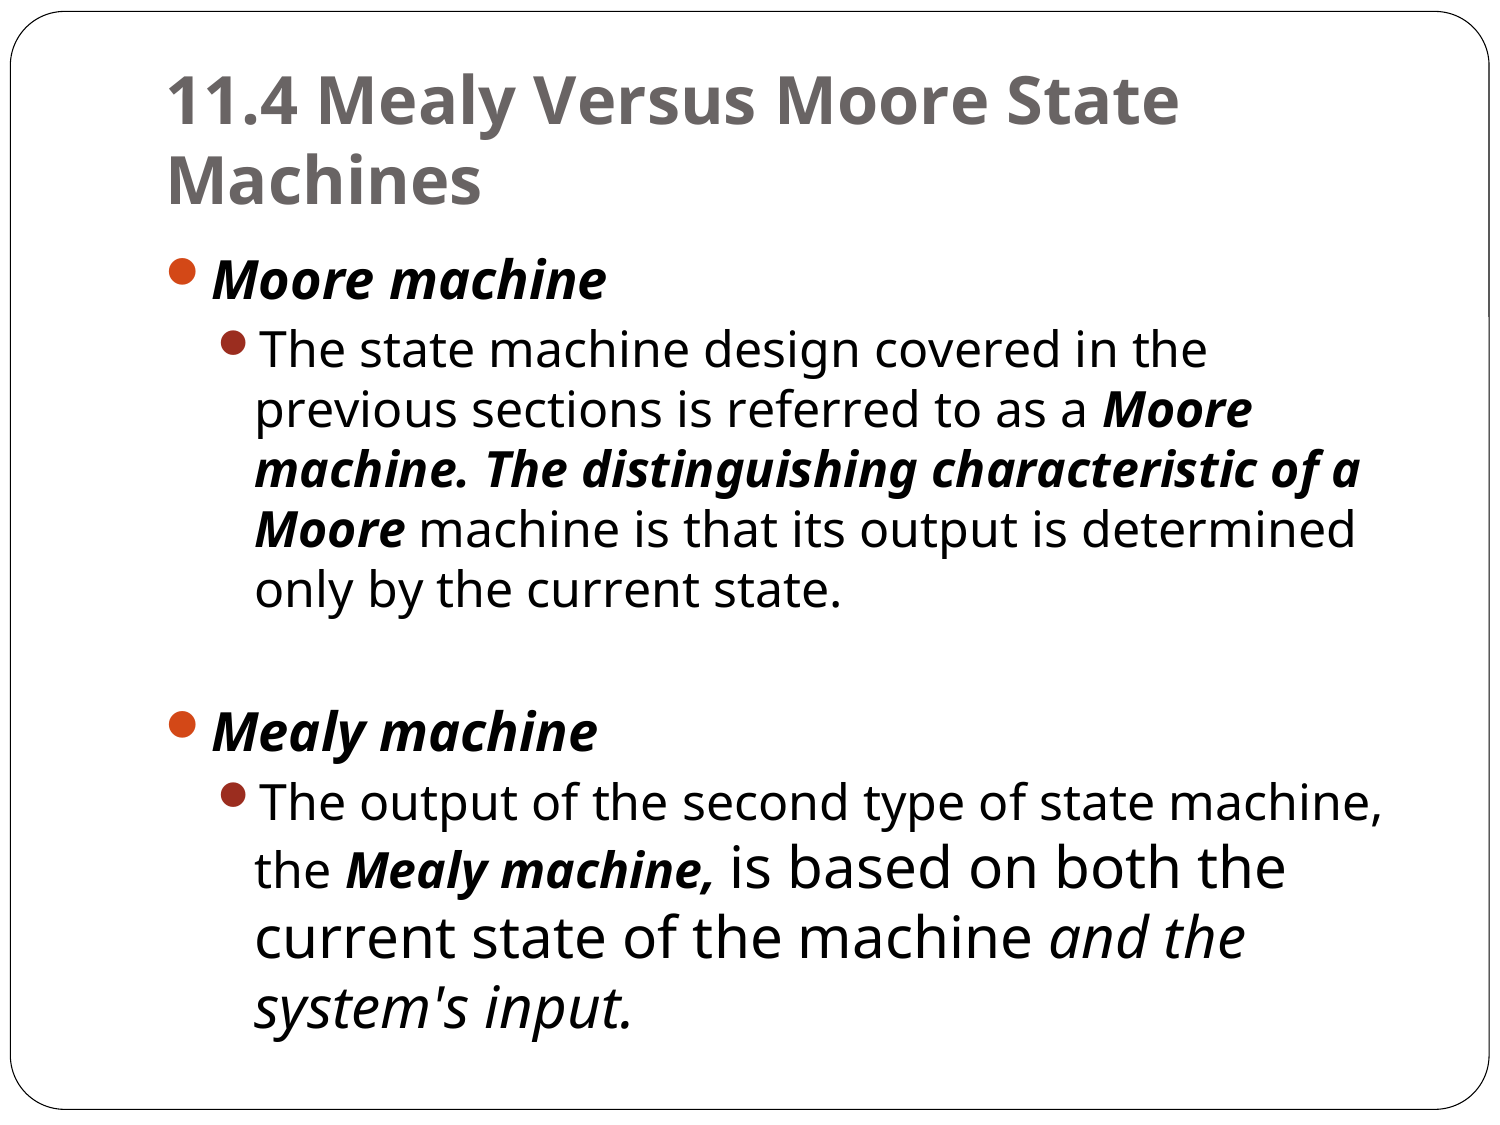

# 11.4 Mealy Versus Moore State Machines
Moore machine
The state machine design covered in the previous sections is referred to as a Moore machine. The distinguishing characteristic of a Moore machine is that its output is determined only by the current state.
Mealy machine
The output of the second type of state machine, the Mealy machine, is based on both the current state of the machine and the system's input.